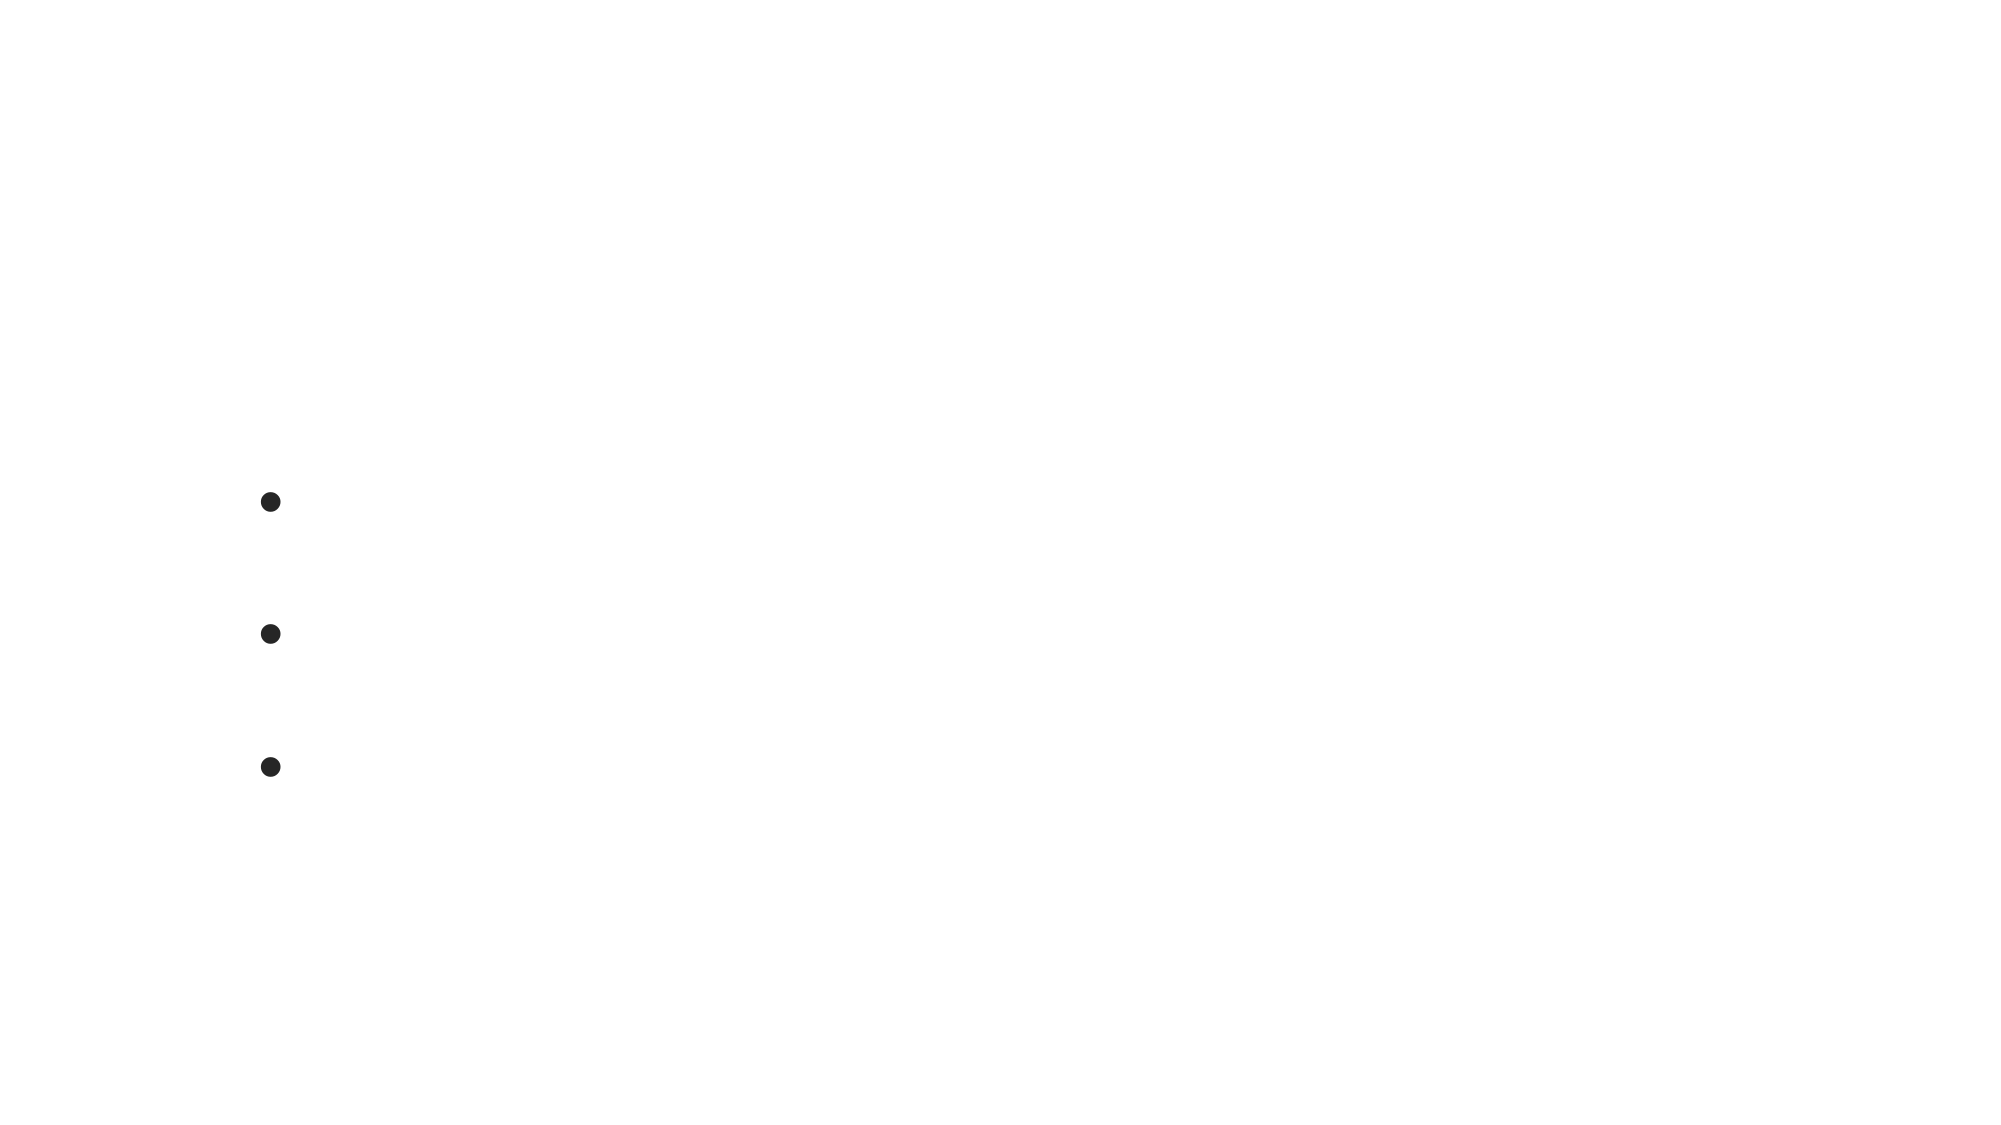

# Używane technologie
Zasady działania RN są praktycznie identyczne z React
Komponenty RN otaczają istniejący kod natywny i wchodzą w interakcję z natywnymi interfejsami API
RN ma podobną składnię do CSS, nie używa HTML ani CSS wchodzą w interakcję z natywnymi interfejsami API